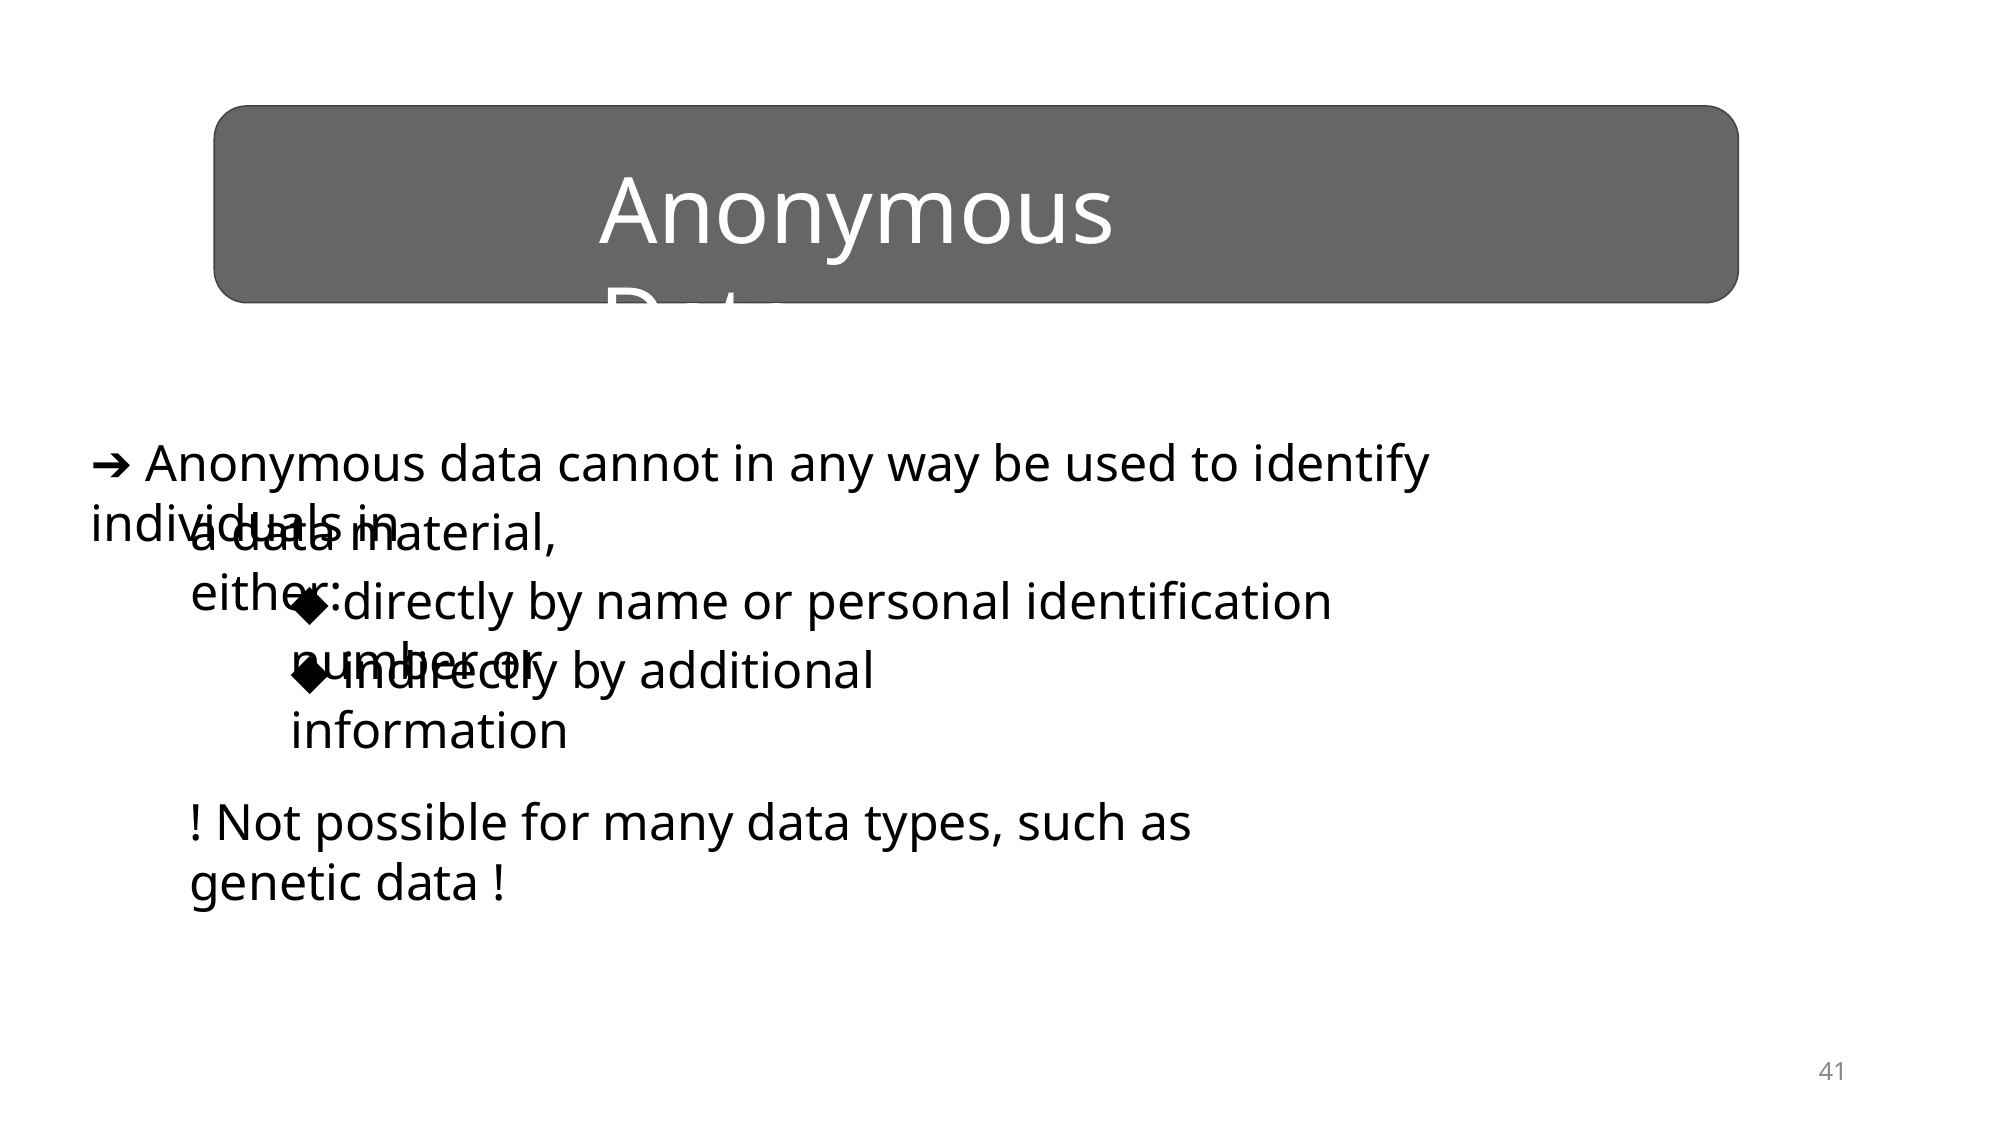

Anonymous Data
➔ Anonymous data cannot in any way be used to identify individuals in
a data material, either:
◆ directly by name or personal identification number or
◆ indirectly by additional information
! Not possible for many data types, such as genetic data !